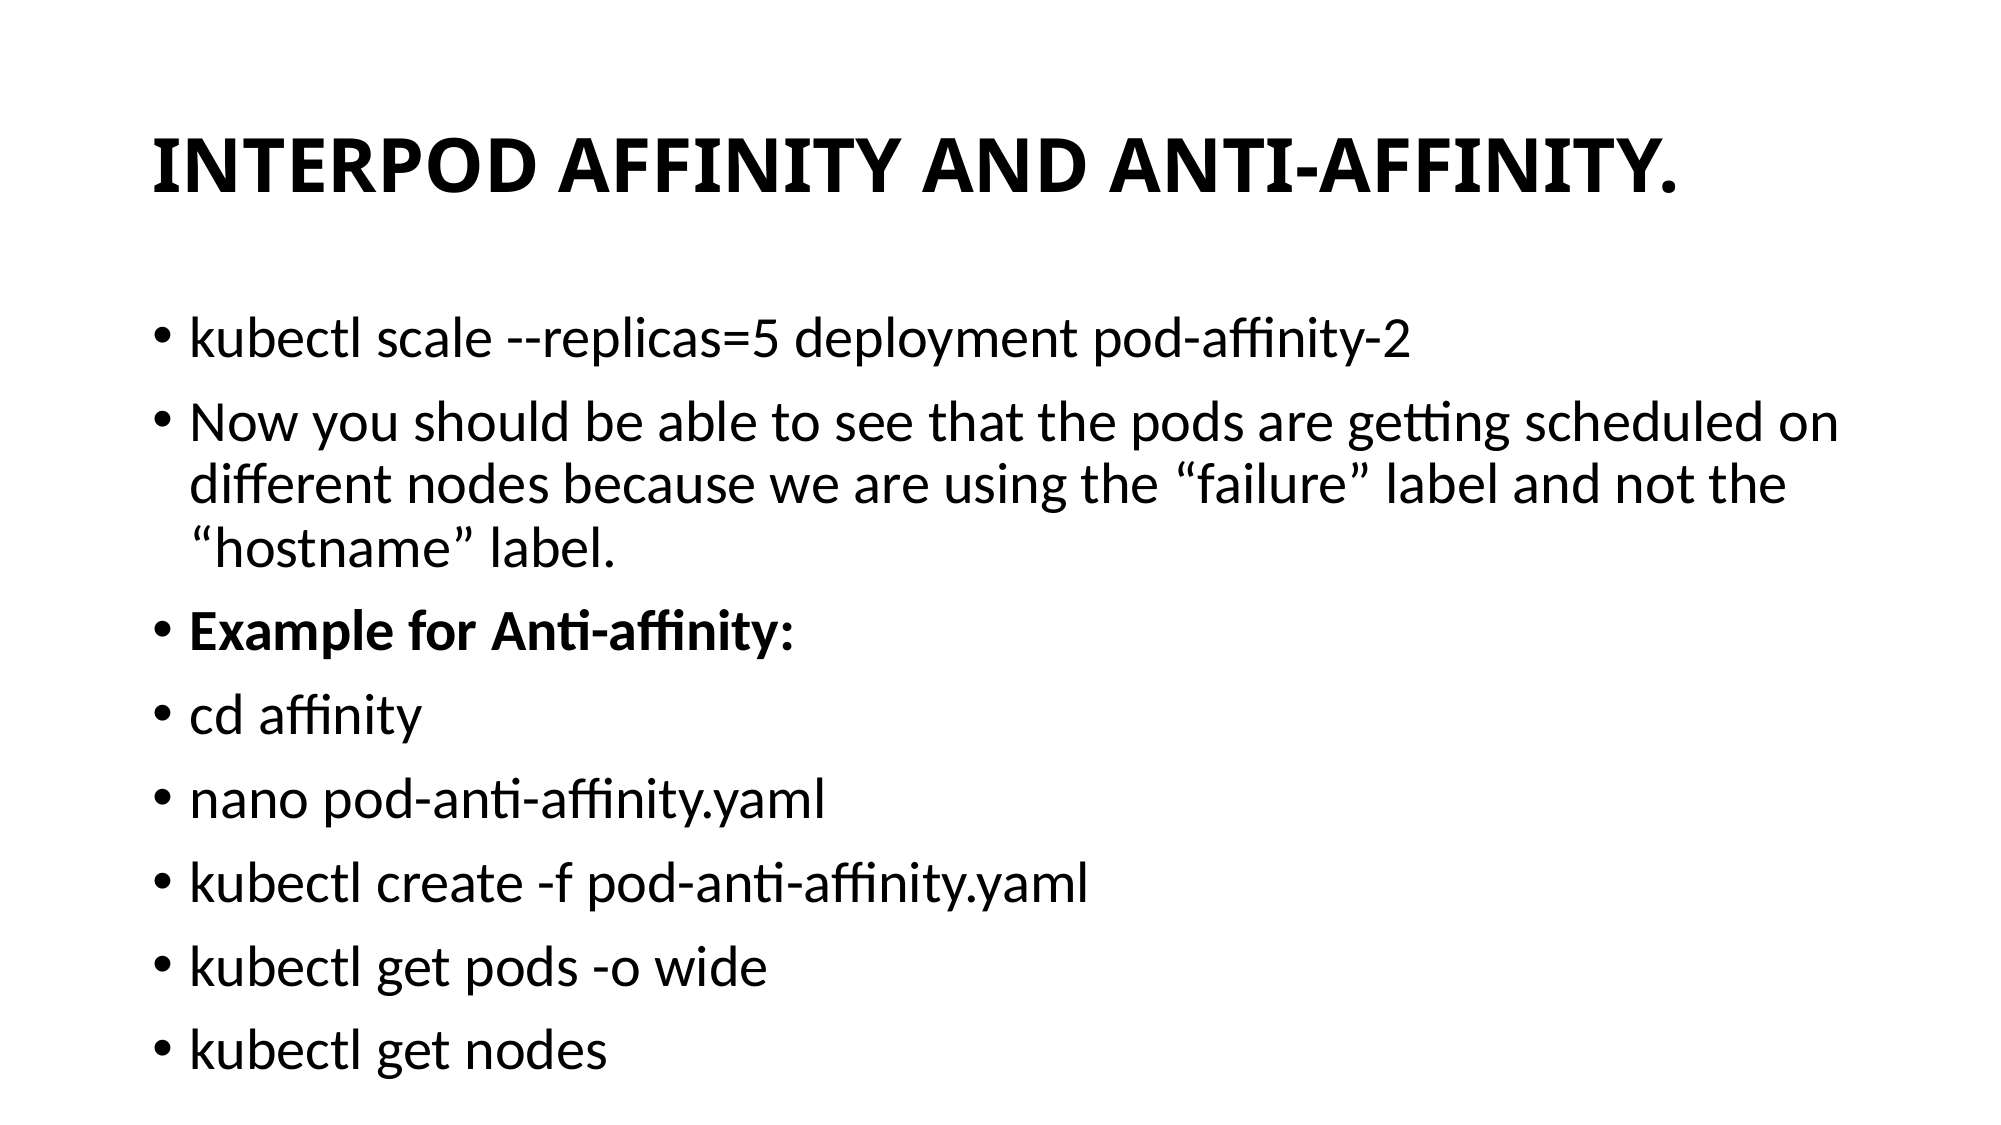

# INTERPOD AFFINITY AND ANTI-AFFINITY.
kubectl scale --replicas=5 deployment pod-affinity-2
Now you should be able to see that the pods are getting scheduled on different nodes because we are using the “failure” label and not the “hostname” label.
Example for Anti-affinity:
cd affinity
nano pod-anti-affinity.yaml
kubectl create -f pod-anti-affinity.yaml
kubectl get pods -o wide
kubectl get nodes